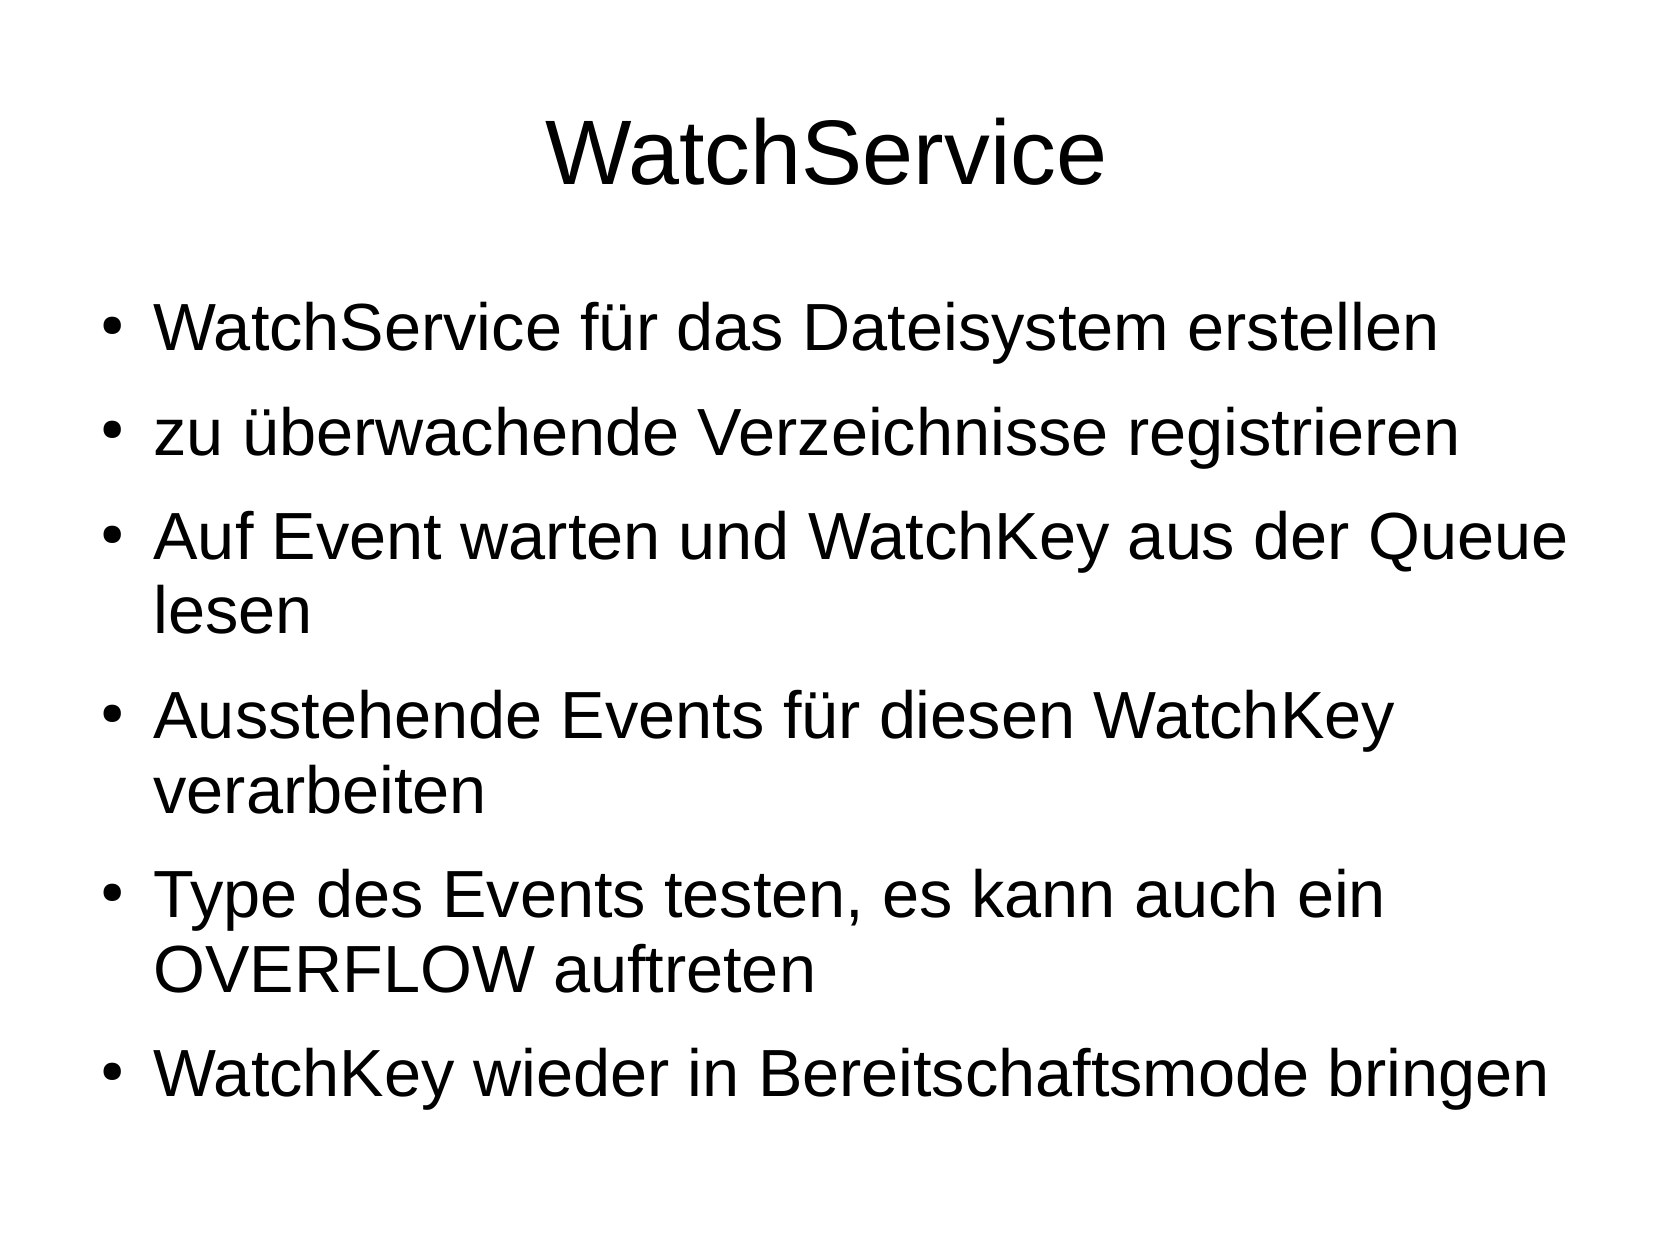

# WatchService
WatchService für das Dateisystem erstellen
zu überwachende Verzeichnisse registrieren
Auf Event warten und WatchKey aus der Queue lesen
Ausstehende Events für diesen WatchKey verarbeiten
Type des Events testen, es kann auch ein OVERFLOW auftreten
WatchKey wieder in Bereitschaftsmode bringen